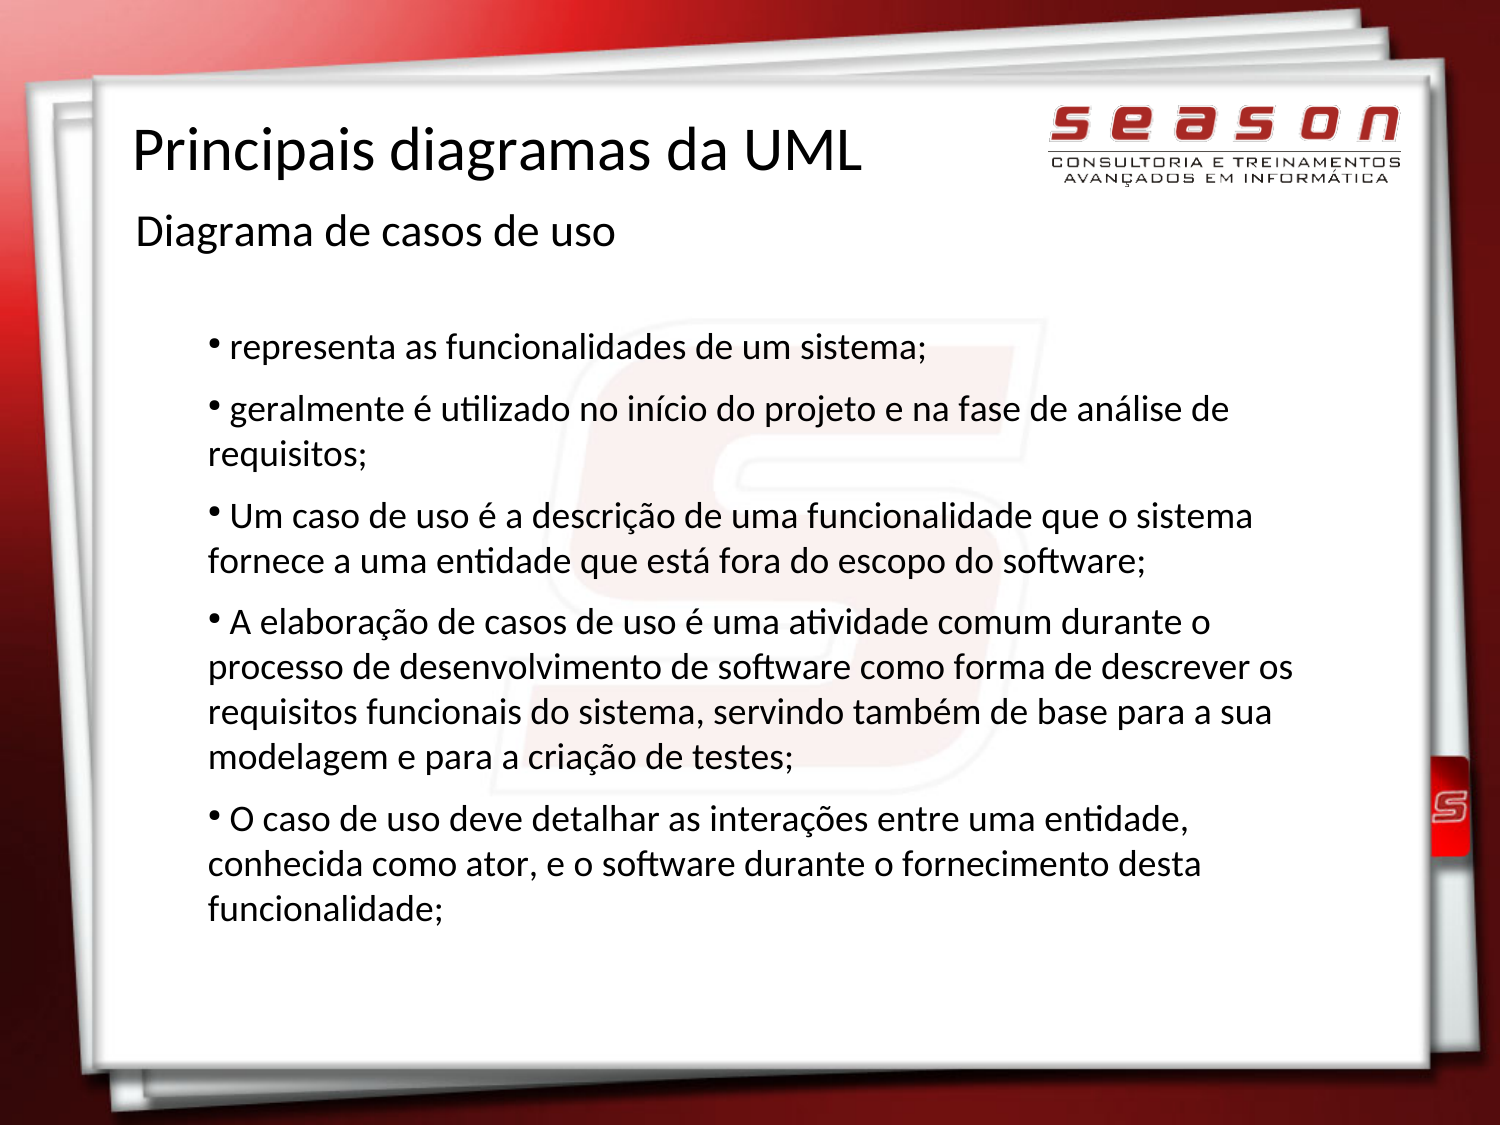

# Principais diagramas da UML
Diagrama de casos de uso
 representa as funcionalidades de um sistema;
 geralmente é utilizado no início do projeto e na fase de análise de requisitos;
 Um caso de uso é a descrição de uma funcionalidade que o sistema fornece a uma entidade que está fora do escopo do software;
 A elaboração de casos de uso é uma atividade comum durante o processo de desenvolvimento de software como forma de descrever os requisitos funcionais do sistema, servindo também de base para a sua modelagem e para a criação de testes;
 O caso de uso deve detalhar as interações entre uma entidade, conhecida como ator, e o software durante o fornecimento desta funcionalidade;